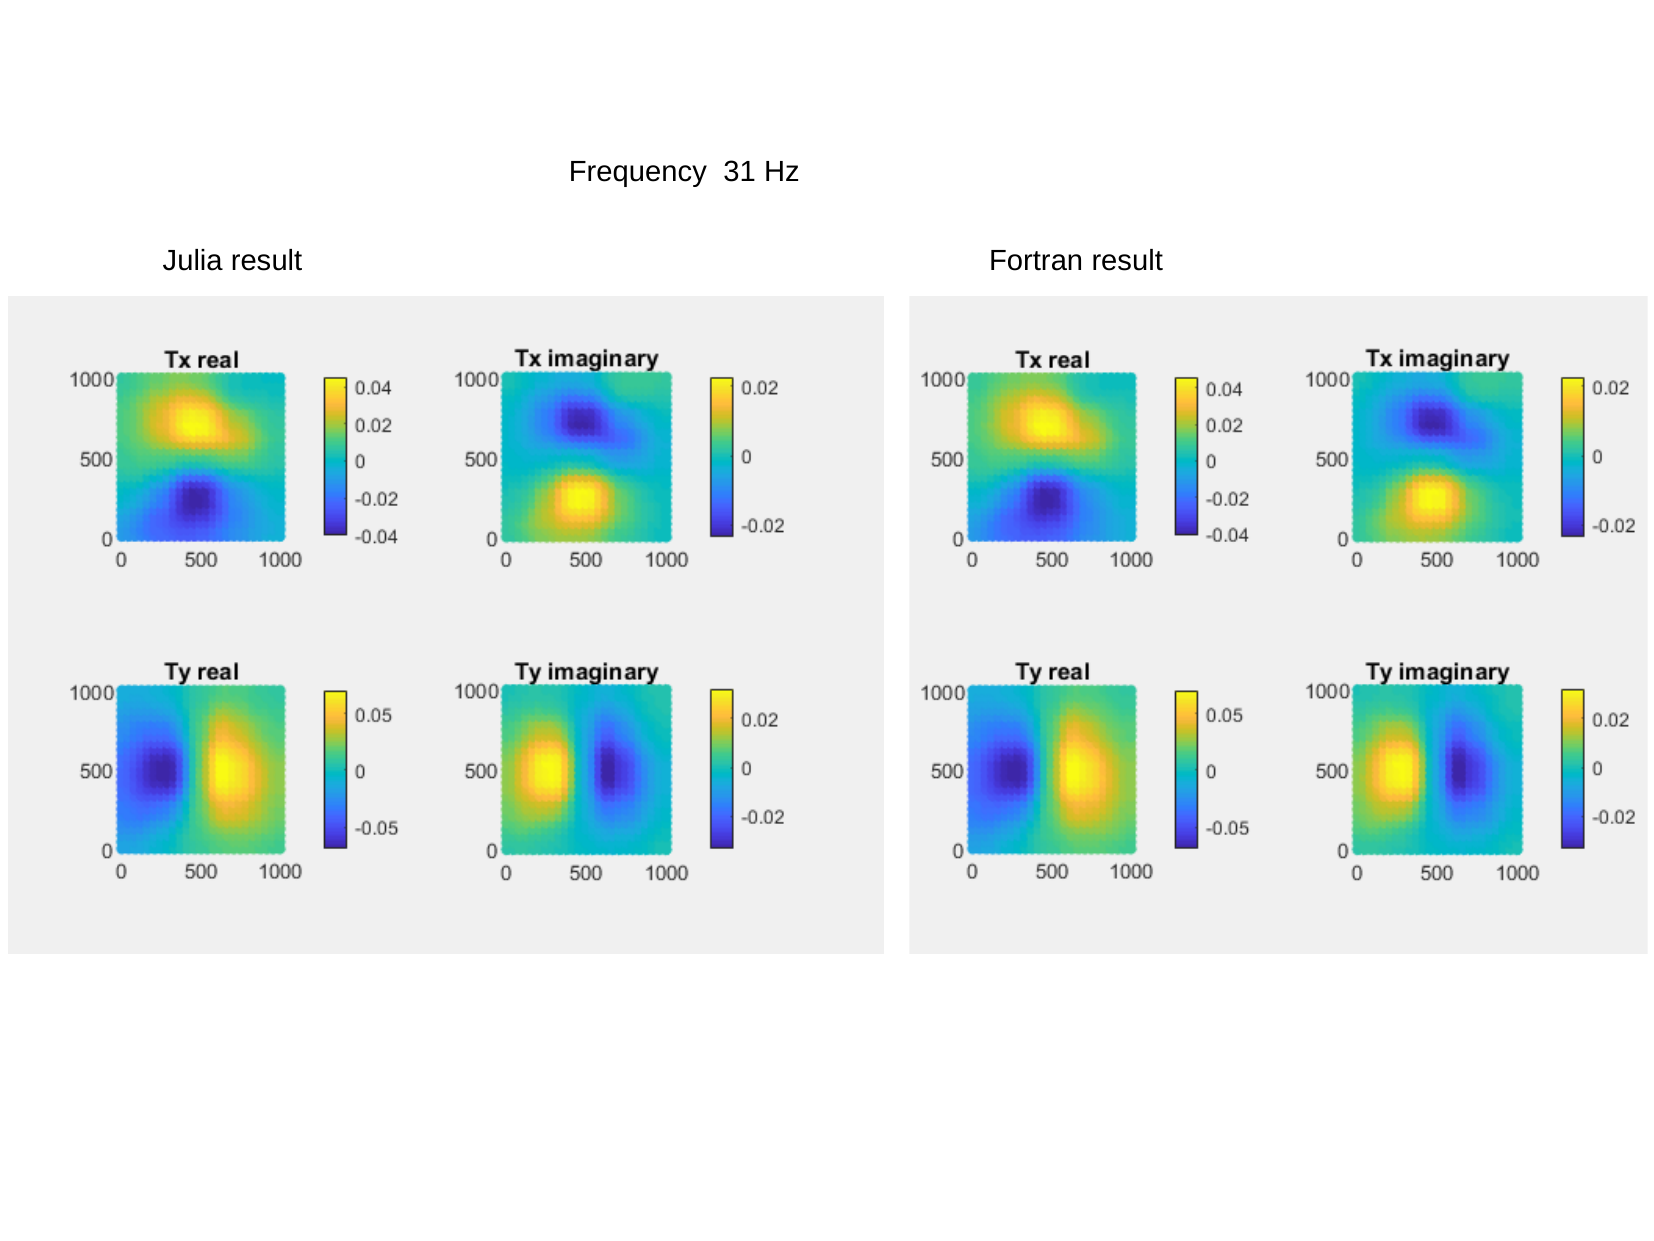

Frequency 31 Hz
Julia result
Fortran result